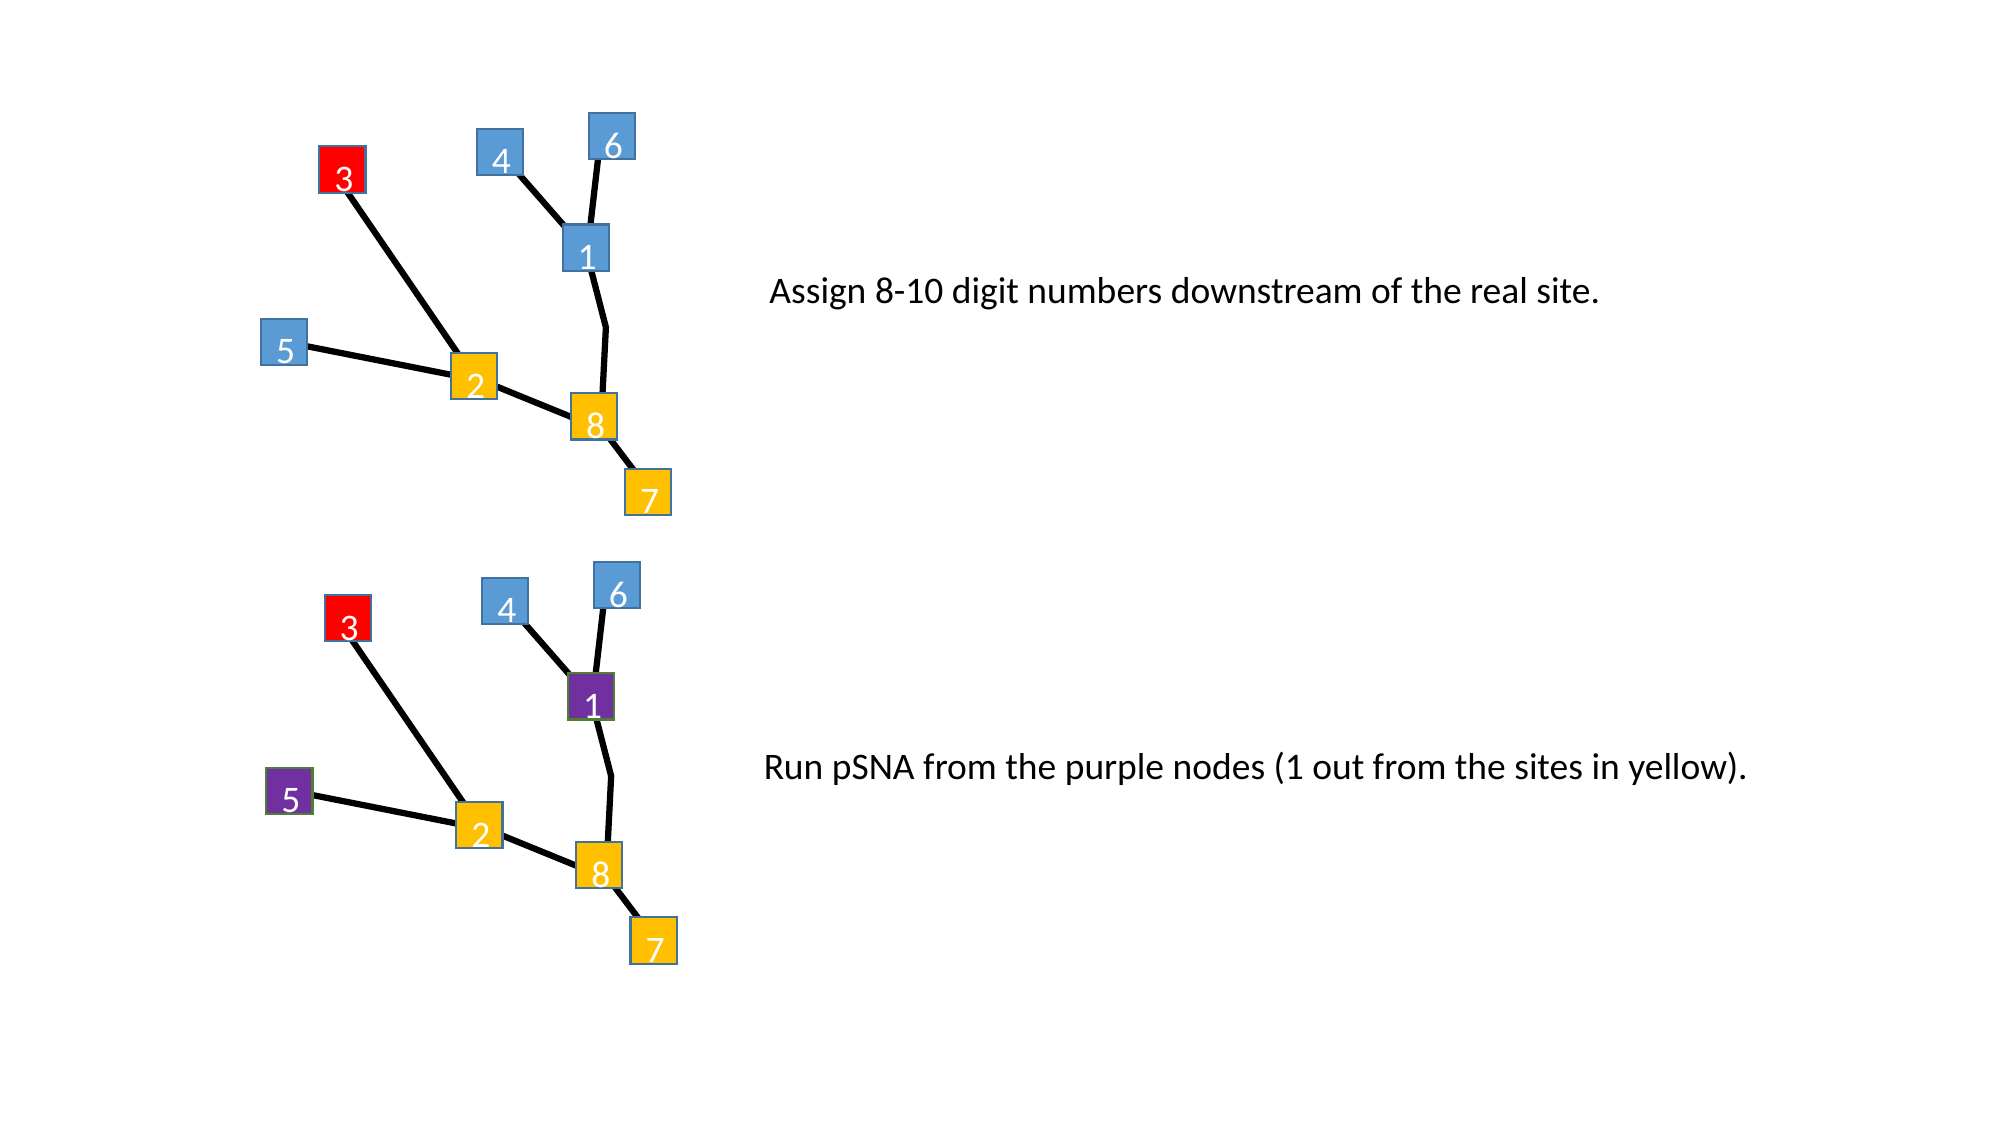

6
4
3
1
5
2
8
7
Assign 8-10 digit numbers downstream of the real site.
6
4
3
1
5
2
8
7
Run pSNA from the purple nodes (1 out from the sites in yellow).